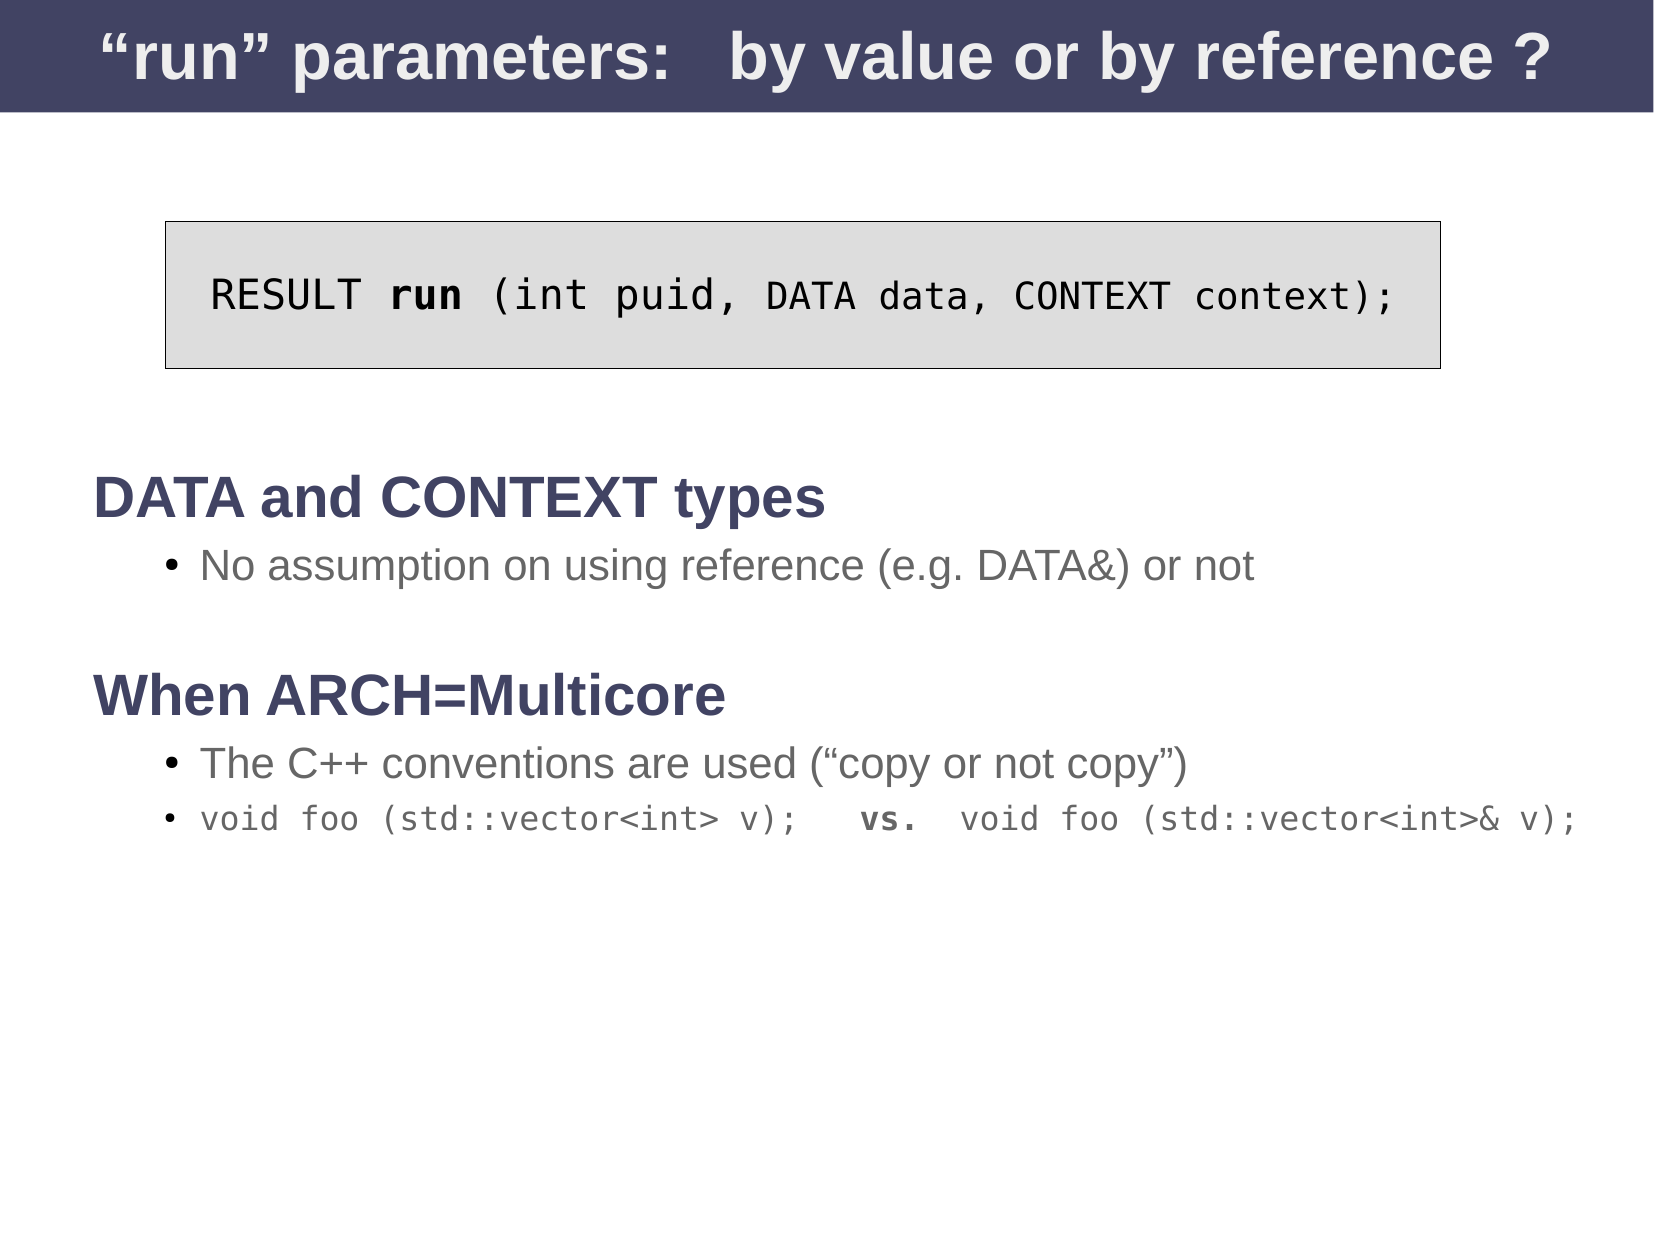

“run” parameters: by value or by reference ?
RESULT run (int puid, DATA data, CONTEXT context);
DATA and CONTEXT types
No assumption on using reference (e.g. DATA&) or not
When ARCH=Multicore
The C++ conventions are used (“copy or not copy”)
void foo (std::vector<int> v); vs. void foo (std::vector<int>& v);